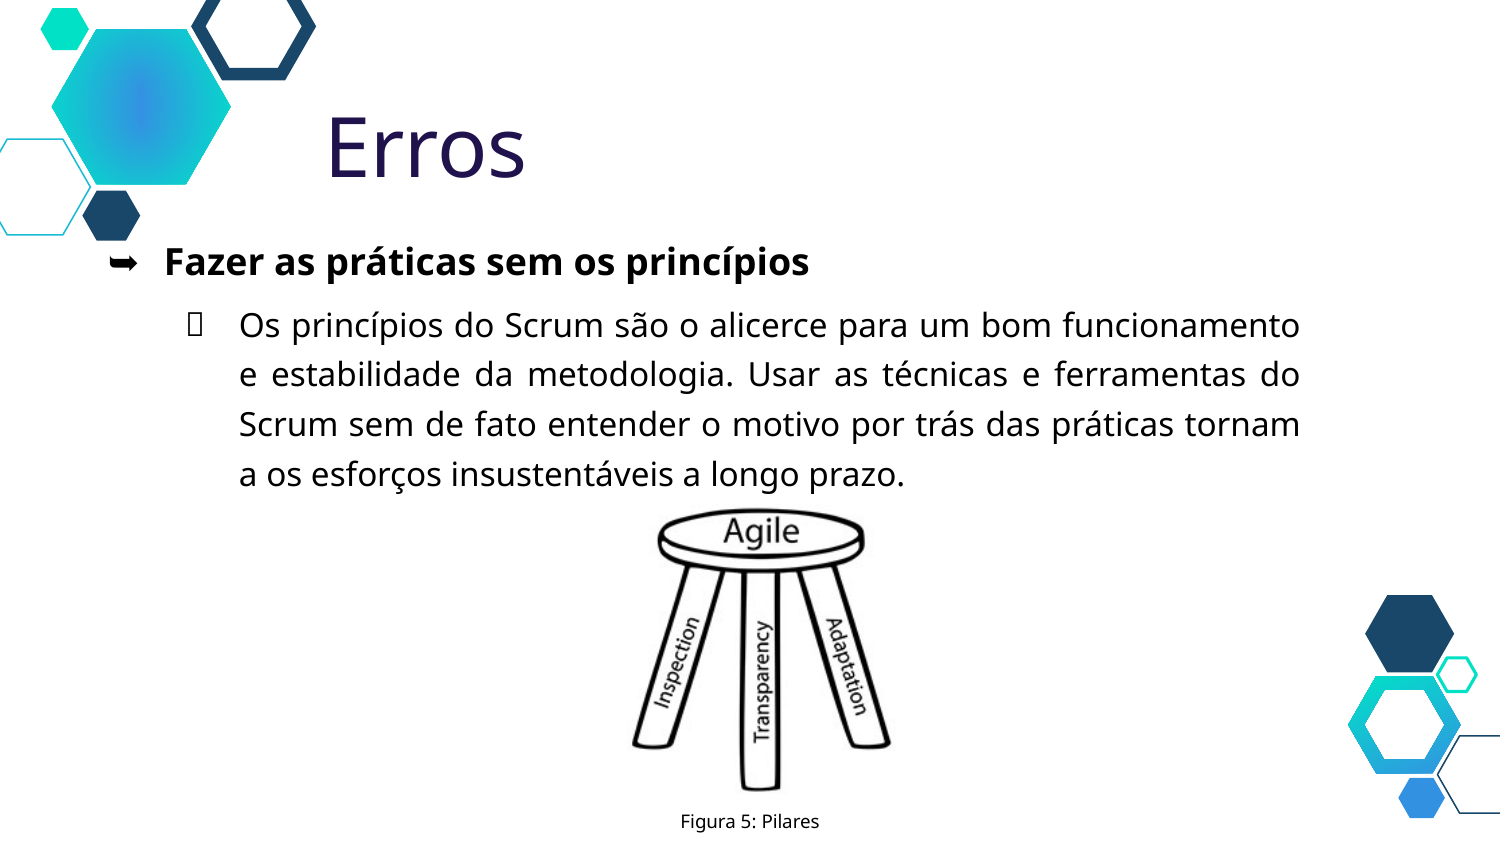

# Erros
Fazer as práticas sem os princípios
Os princípios do Scrum são o alicerce para um bom funcionamento e estabilidade da metodologia. Usar as técnicas e ferramentas do Scrum sem de fato entender o motivo por trás das práticas tornam a os esforços insustentáveis a longo prazo.
Figura 5: Pilares